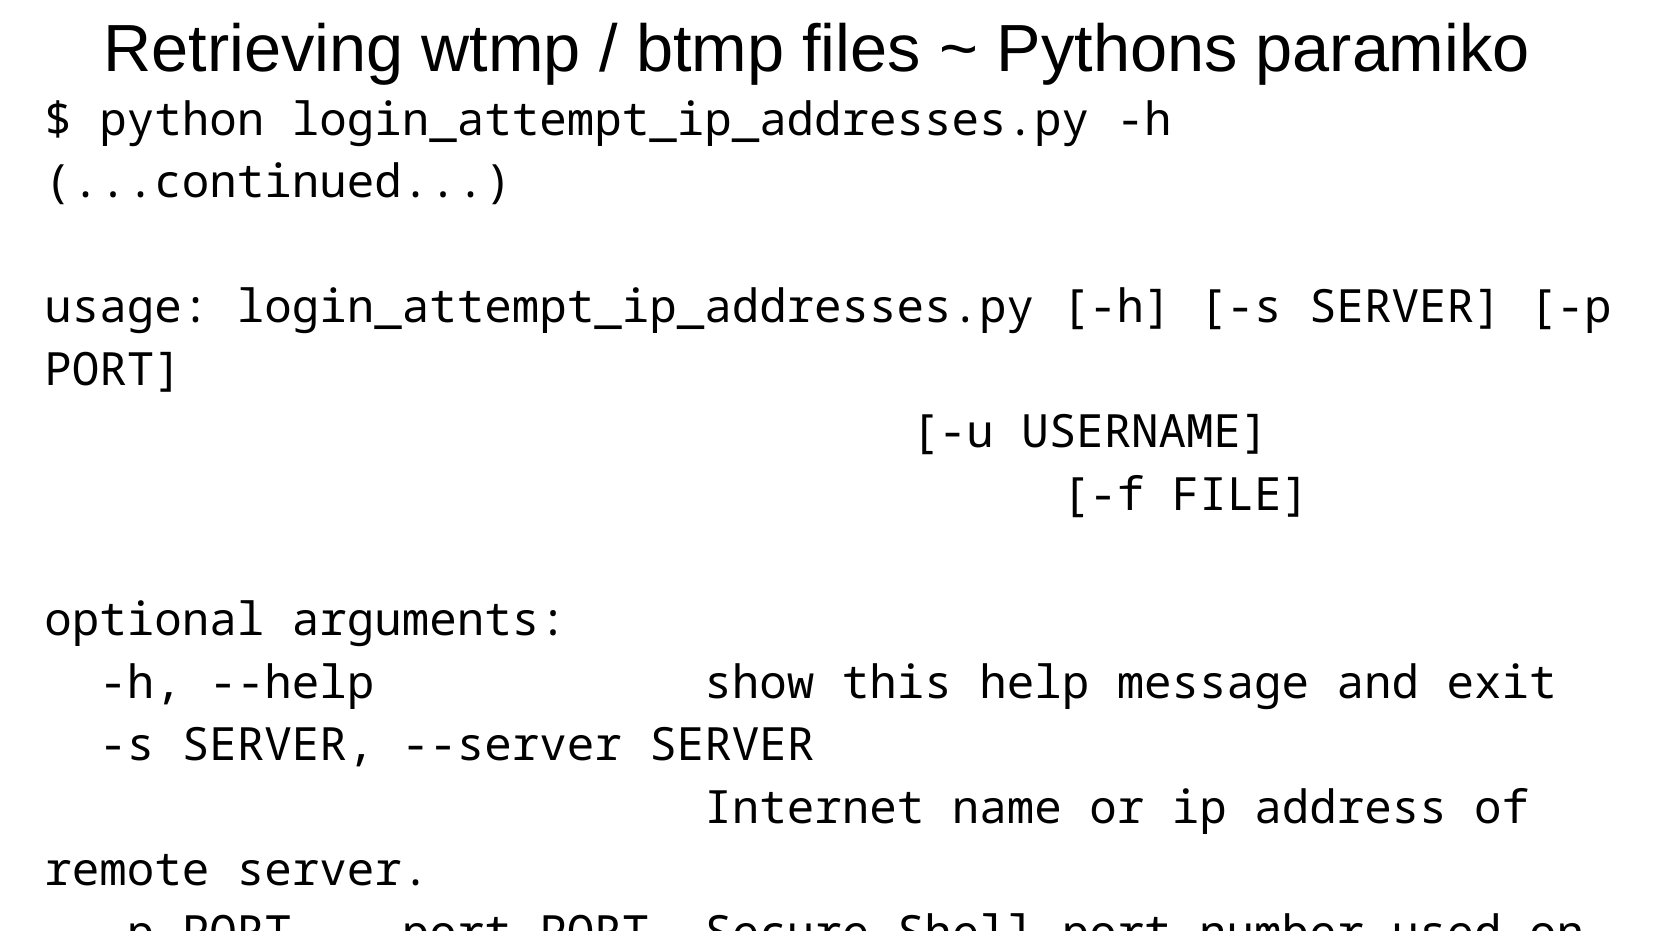

# Retrieving wtmp / btmp files ~ Pythons paramiko
$ python login_attempt_ip_addresses.py -h (...continued...)
usage: login_attempt_ip_addresses.py [-h] [-s SERVER] [-p PORT]
											 [-u USERNAME]
 [-f FILE]
optional arguments:
 -h, --help show this help message and exit
 -s SERVER, --server SERVER
 Internet name or ip address of remote server.
 -p PORT, --port PORT Secure Shell port number used on remote
 server. E.g. 22
 -u USERNAME, --username USERNAME
 Account username to login to remote server.
 -f FILE, --file FILE Path and File name for remote servers. E.g.
 /var/log/wtmp